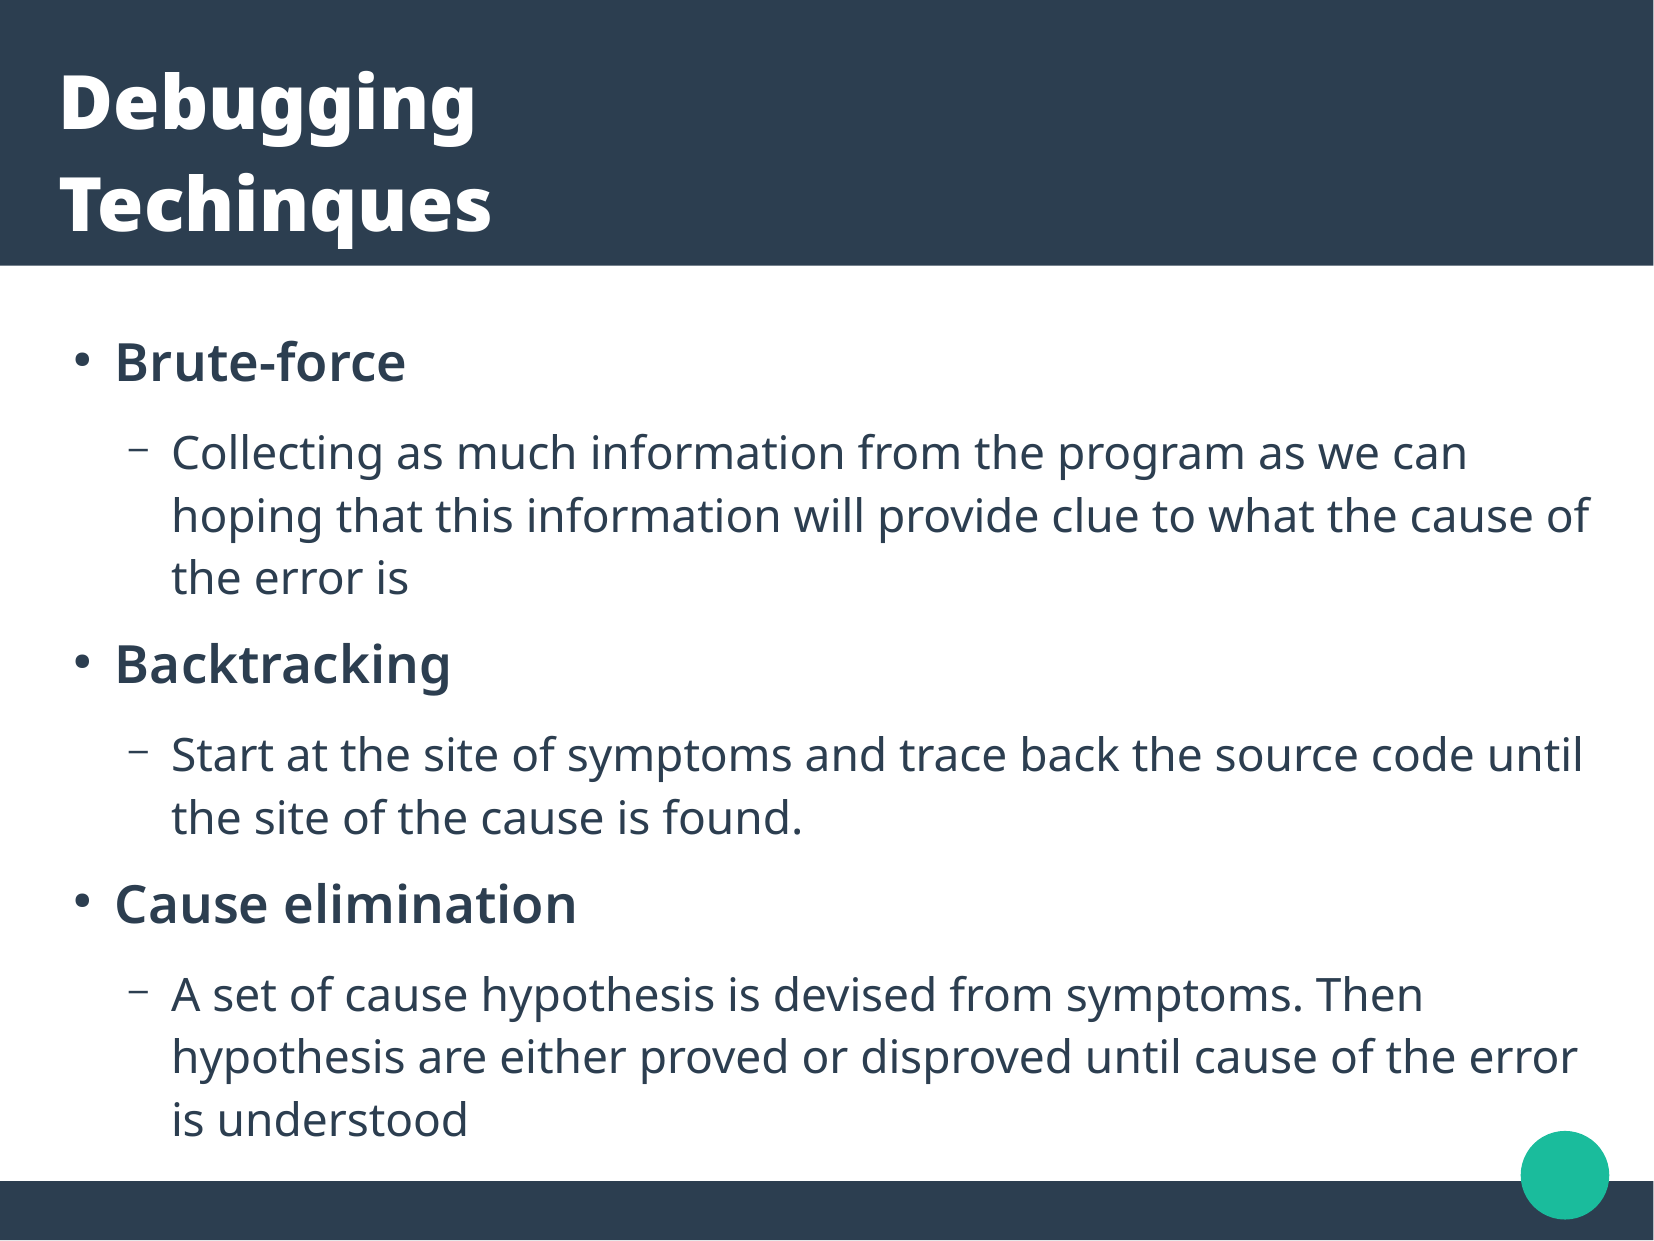

# Debugging Techinques
Brute-force
Collecting as much information from the program as we can hoping that this information will provide clue to what the cause of the error is
Backtracking
Start at the site of symptoms and trace back the source code until the site of the cause is found.
Cause elimination
A set of cause hypothesis is devised from symptoms. Then hypothesis are either proved or disproved until cause of the error is understood